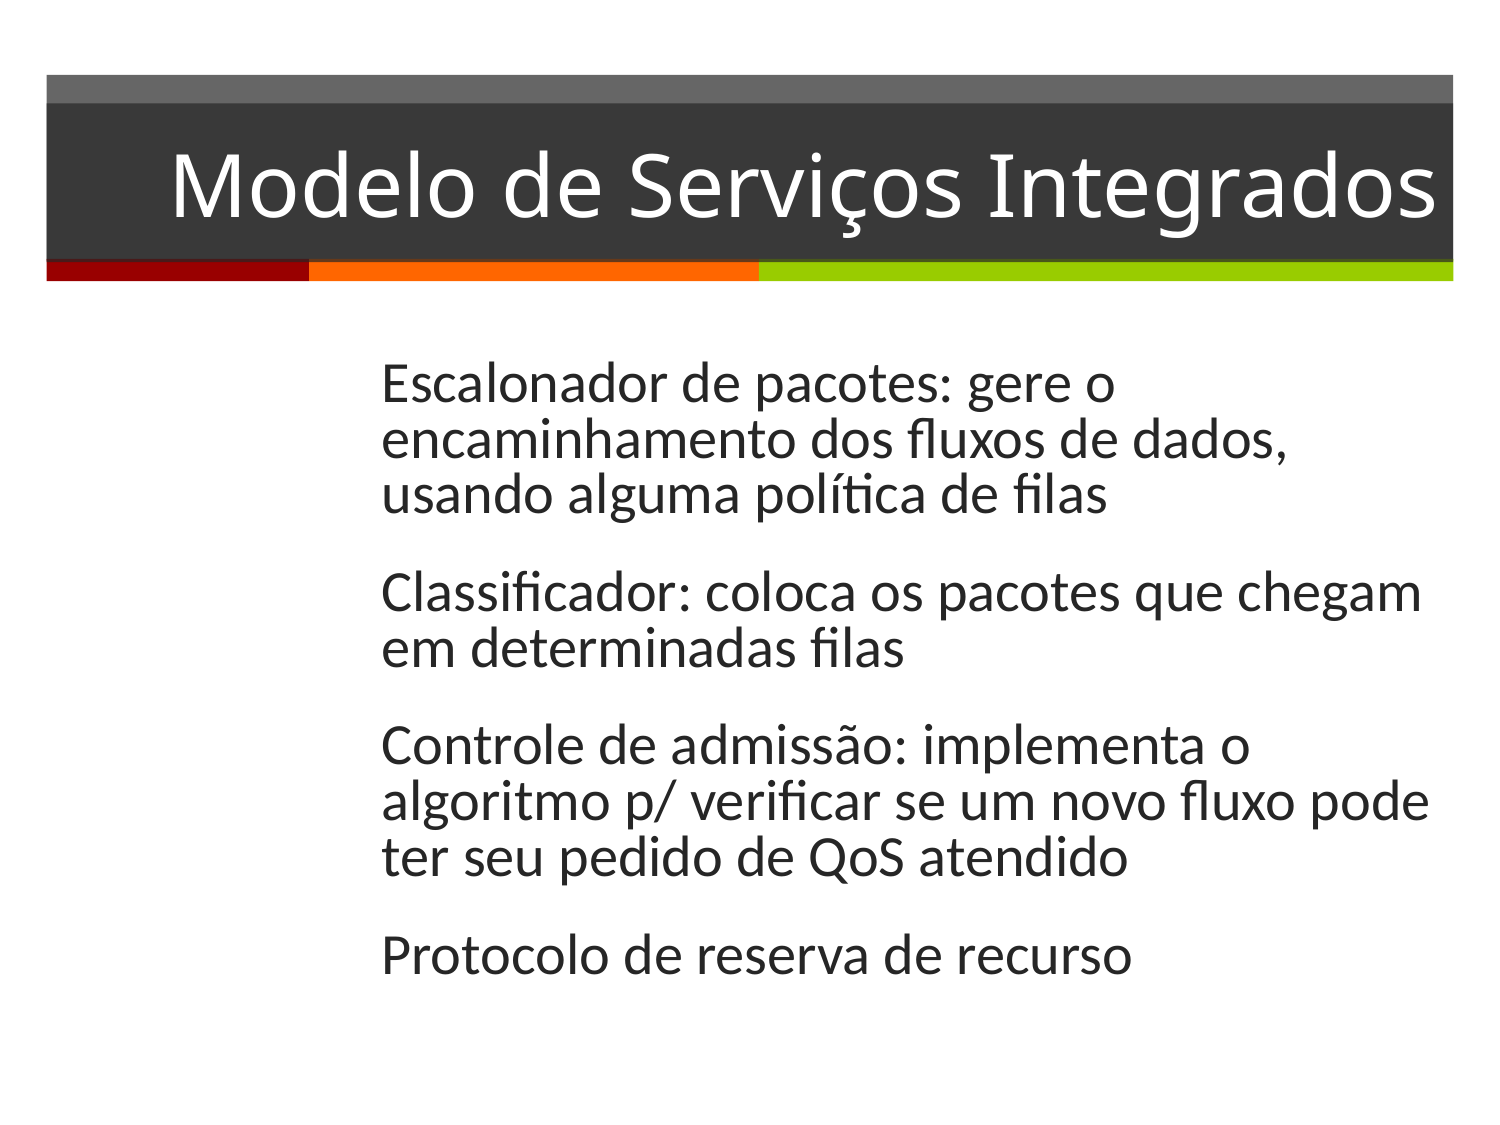

# Modelo de Serviços Integrados
Escalonador de pacotes: gere o encaminhamento dos fluxos de dados, usando alguma política de filas
Classificador: coloca os pacotes que chegam em determinadas filas
Controle de admissão: implementa o algoritmo p/ verificar se um novo fluxo pode ter seu pedido de QoS atendido
Protocolo de reserva de recurso